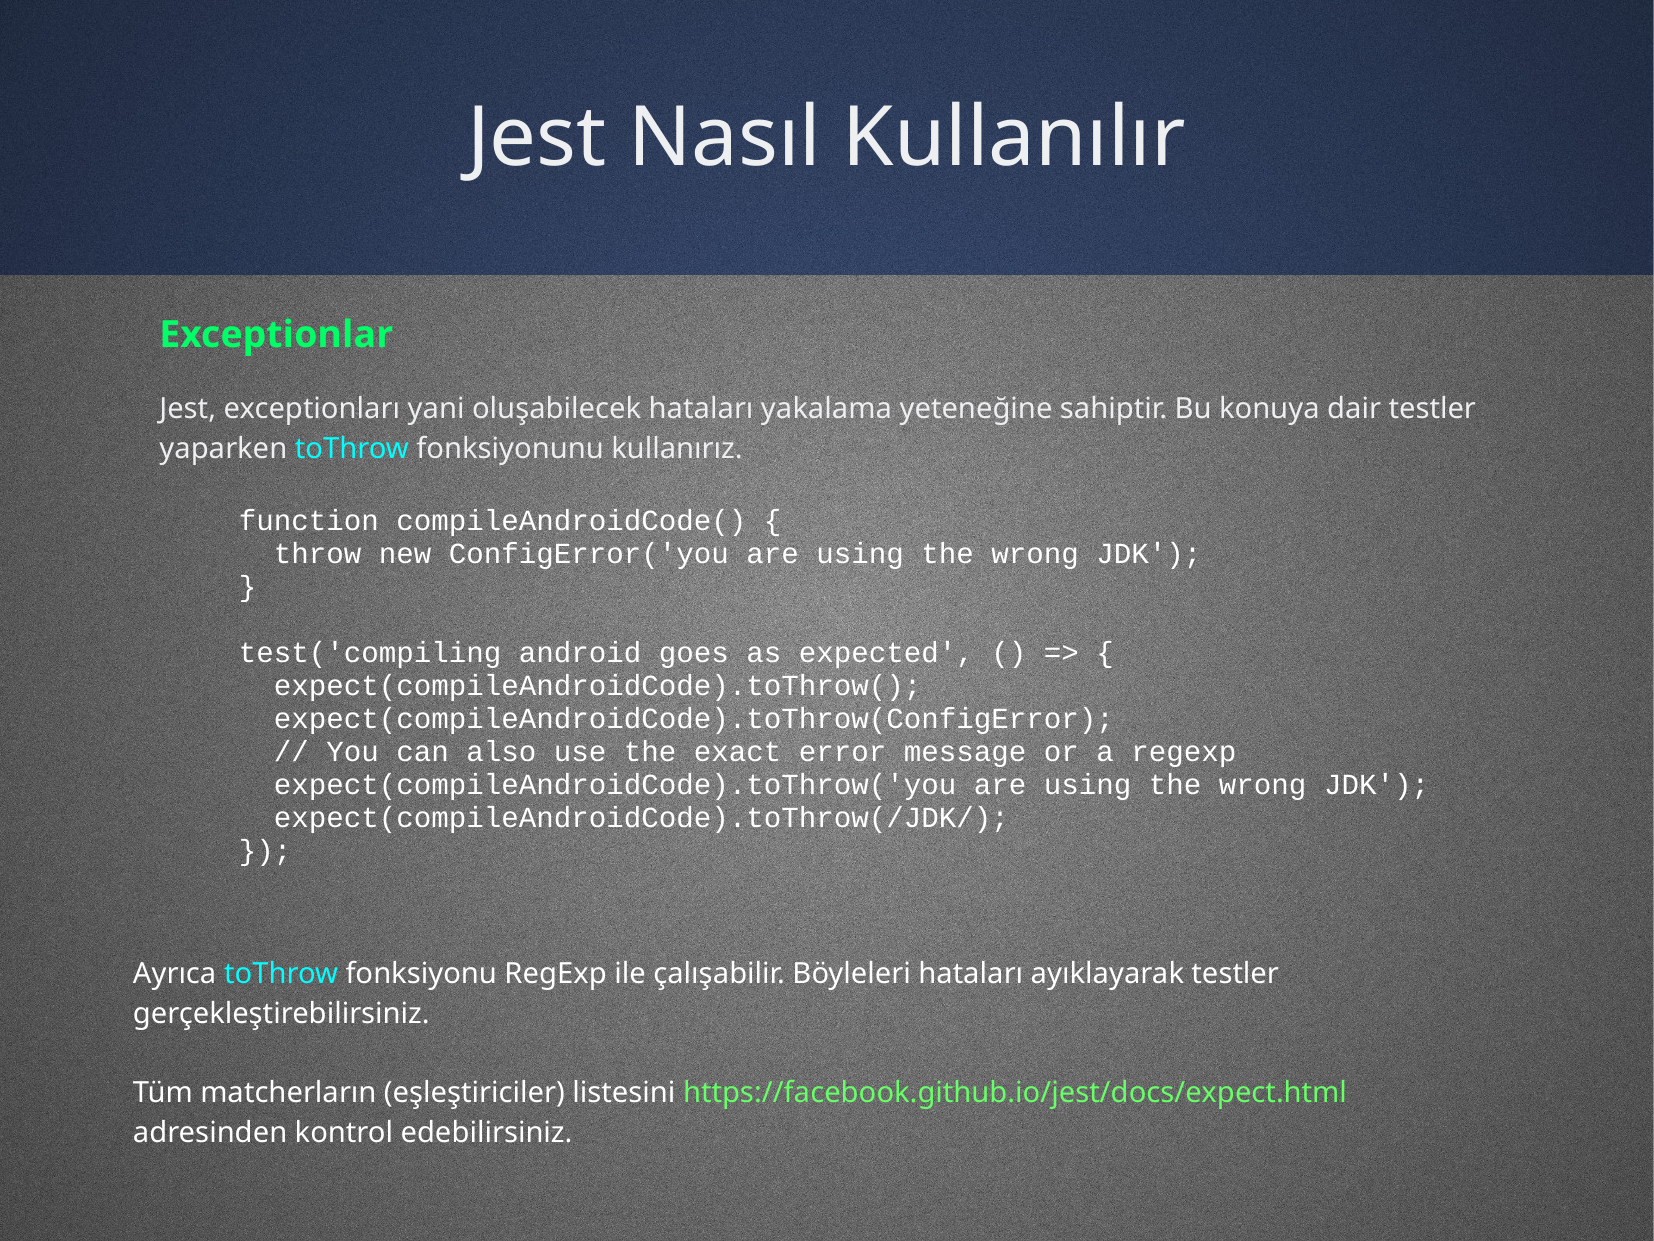

# Jest Nasıl Kullanılır
Exceptionlar
Jest, exceptionları yani oluşabilecek hataları yakalama yeteneğine sahiptir. Bu konuya dair testler yaparken toThrow fonksiyonunu kullanırız.
function compileAndroidCode() {
 throw new ConfigError('you are using the wrong JDK');
}
test('compiling android goes as expected', () => {
 expect(compileAndroidCode).toThrow();
 expect(compileAndroidCode).toThrow(ConfigError);
 // You can also use the exact error message or a regexp
 expect(compileAndroidCode).toThrow('you are using the wrong JDK');
 expect(compileAndroidCode).toThrow(/JDK/);
});
Ayrıca toThrow fonksiyonu RegExp ile çalışabilir. Böyleleri hataları ayıklayarak testler gerçekleştirebilirsiniz.
Tüm matcherların (eşleştiriciler) listesini https://facebook.github.io/jest/docs/expect.html adresinden kontrol edebilirsiniz.